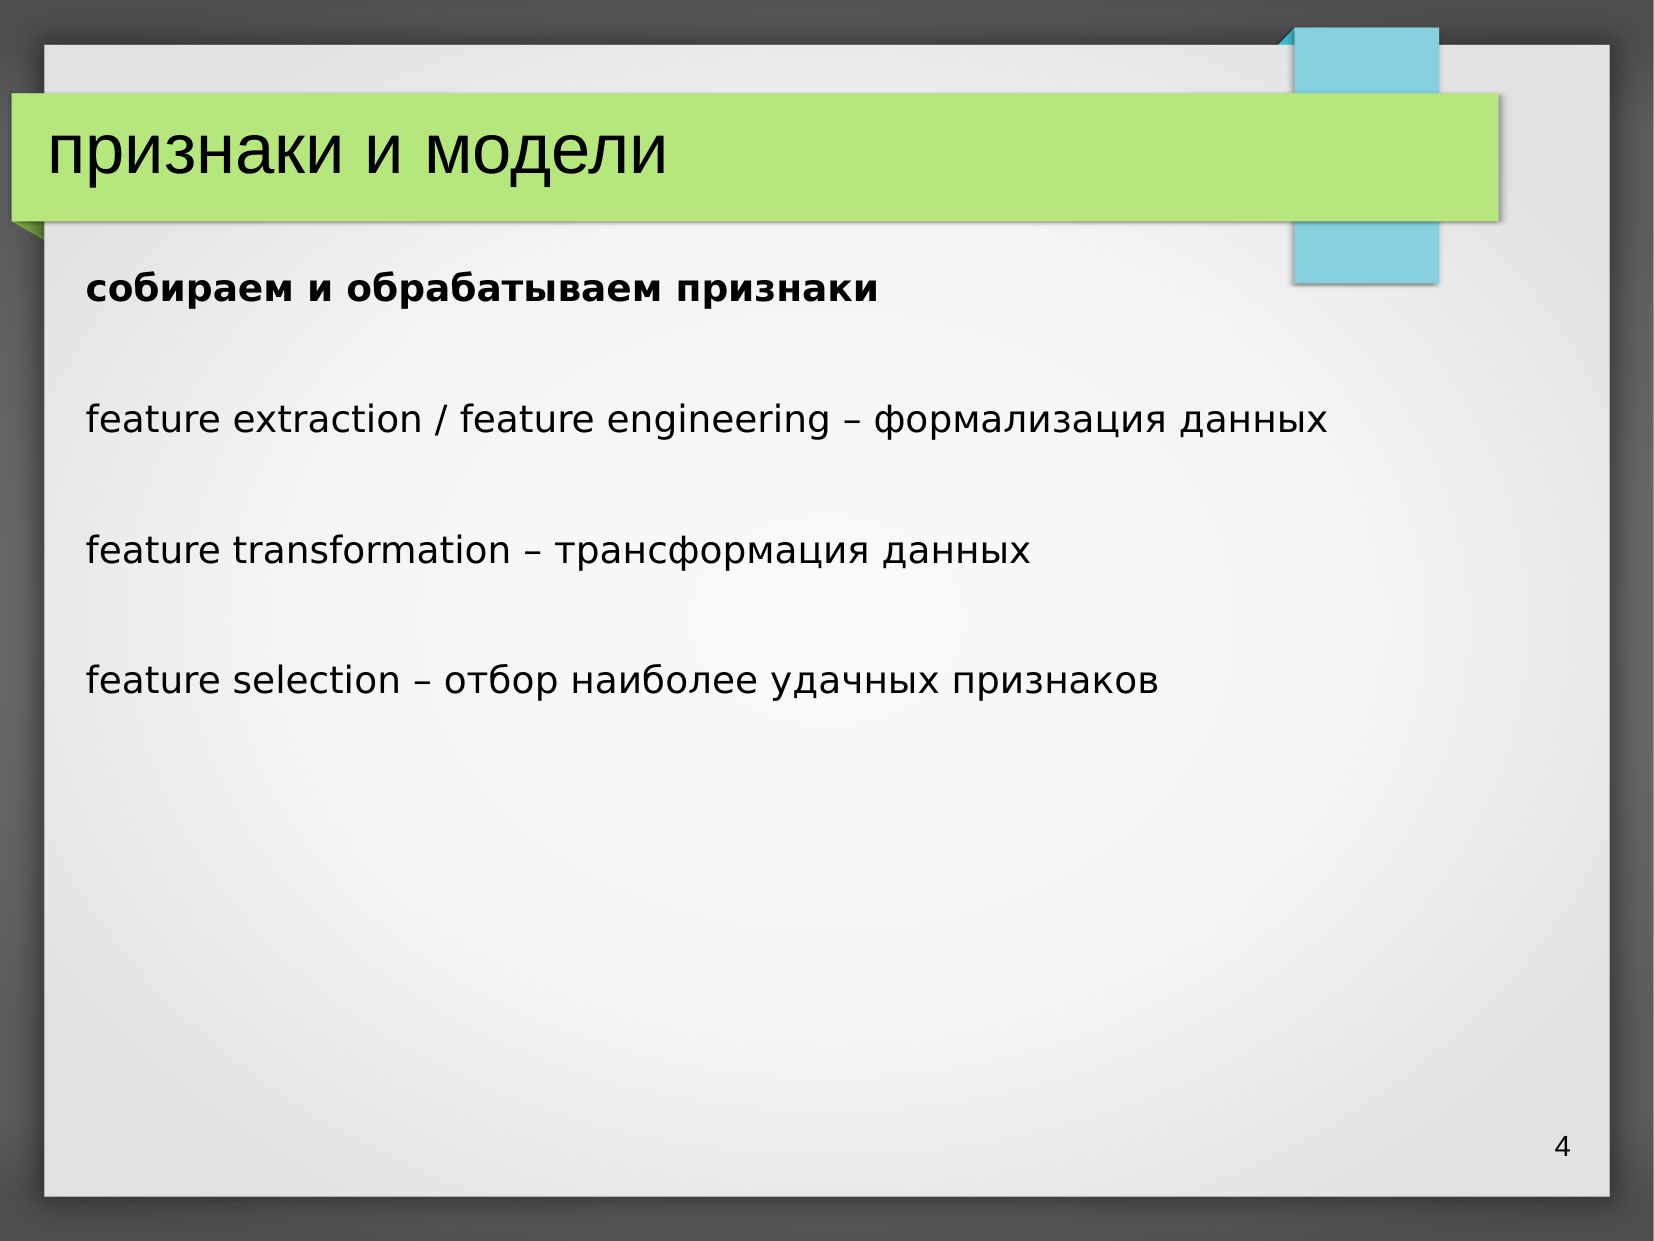

# признаки и модели
собираем и обрабатываем признаки
feature extraction / feature engineering – формализация данных
feature transformation – трансформация данных
feature selection – отбор наиболее удачных признаков
4